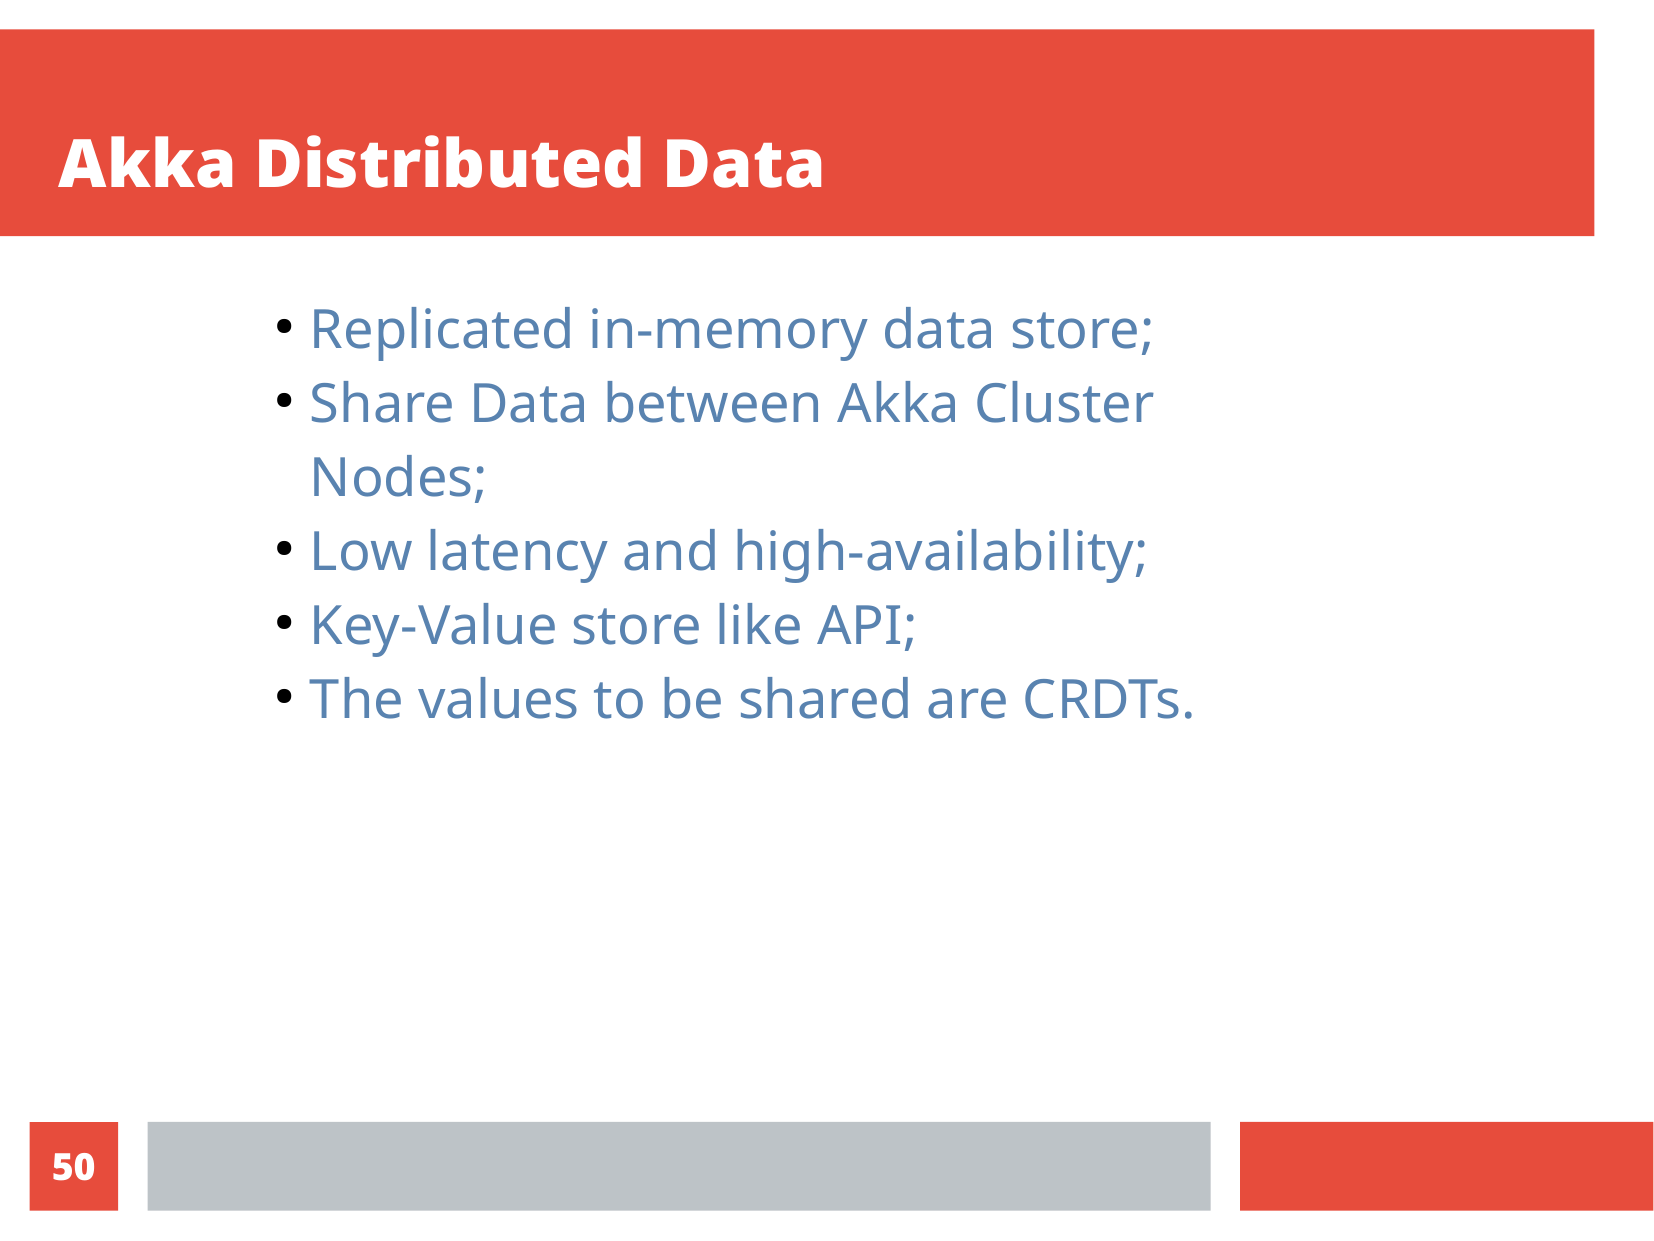

# Akka Distributed Data
Replicated in-memory data store;
Share Data between Akka Cluster Nodes;
Low latency and high-availability;
Key-Value store like API;
The values to be shared are CRDTs.
50